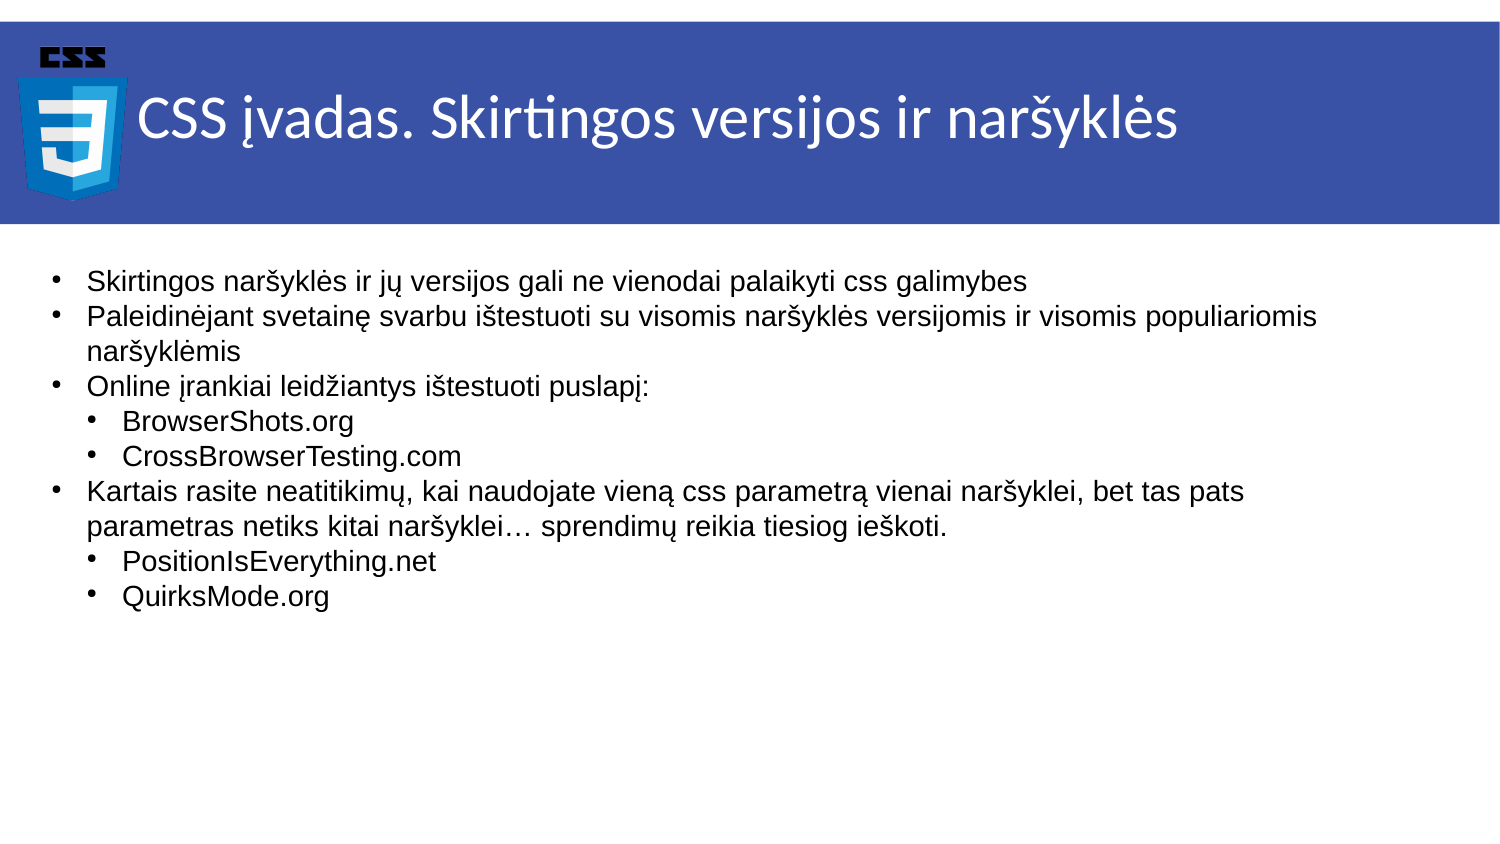

# CSS įvadas. Skirtingos versijos ir naršyklės
Skirtingos naršyklės ir jų versijos gali ne vienodai palaikyti css galimybes
Paleidinėjant svetainę svarbu ištestuoti su visomis naršyklės versijomis ir visomis populiariomis naršyklėmis
Online įrankiai leidžiantys ištestuoti puslapį:
BrowserShots.org
CrossBrowserTesting.com
Kartais rasite neatitikimų, kai naudojate vieną css parametrą vienai naršyklei, bet tas pats parametras netiks kitai naršyklei… sprendimų reikia tiesiog ieškoti.
PositionIsEverything.net
QuirksMode.org